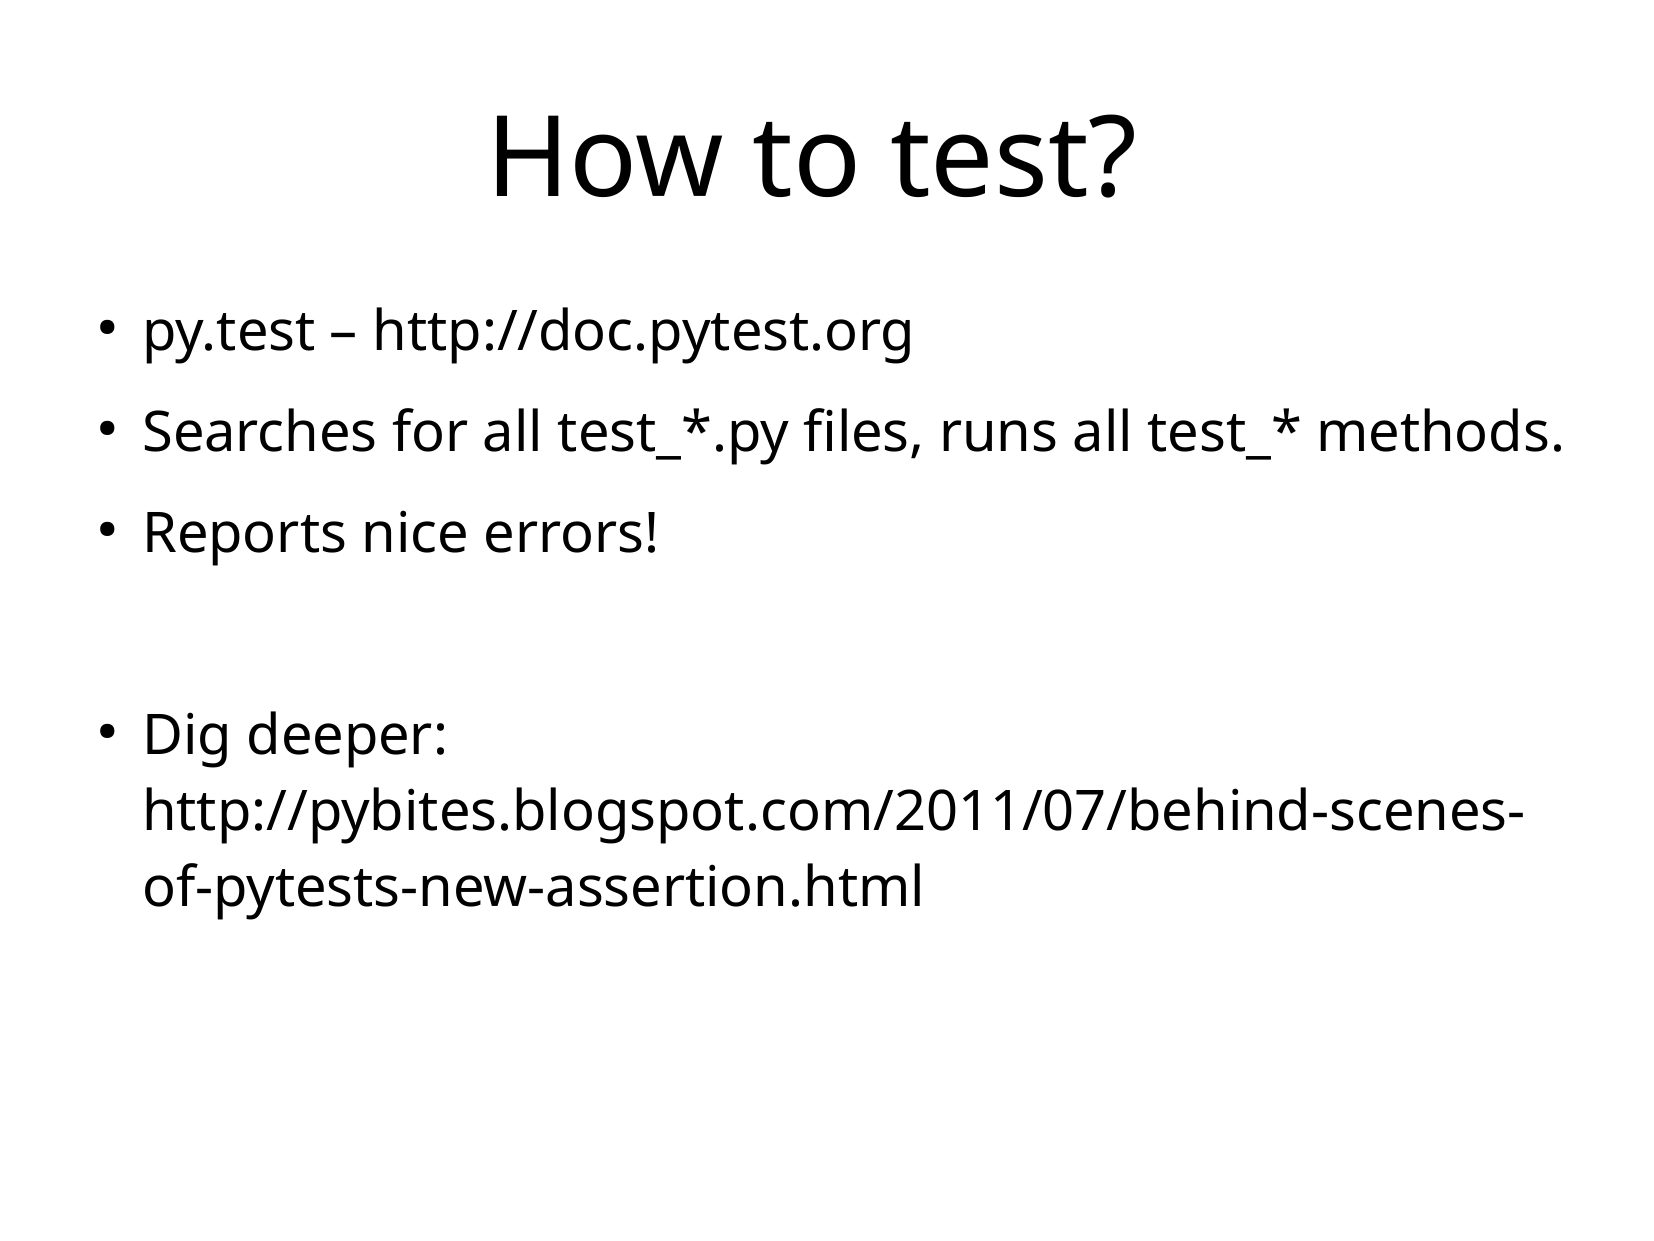

# How to test?
py.test – http://doc.pytest.org
Searches for all test_*.py files, runs all test_* methods.
Reports nice errors!
Dig deeper: http://pybites.blogspot.com/2011/07/behind-scenes-of-pytests-new-assertion.html